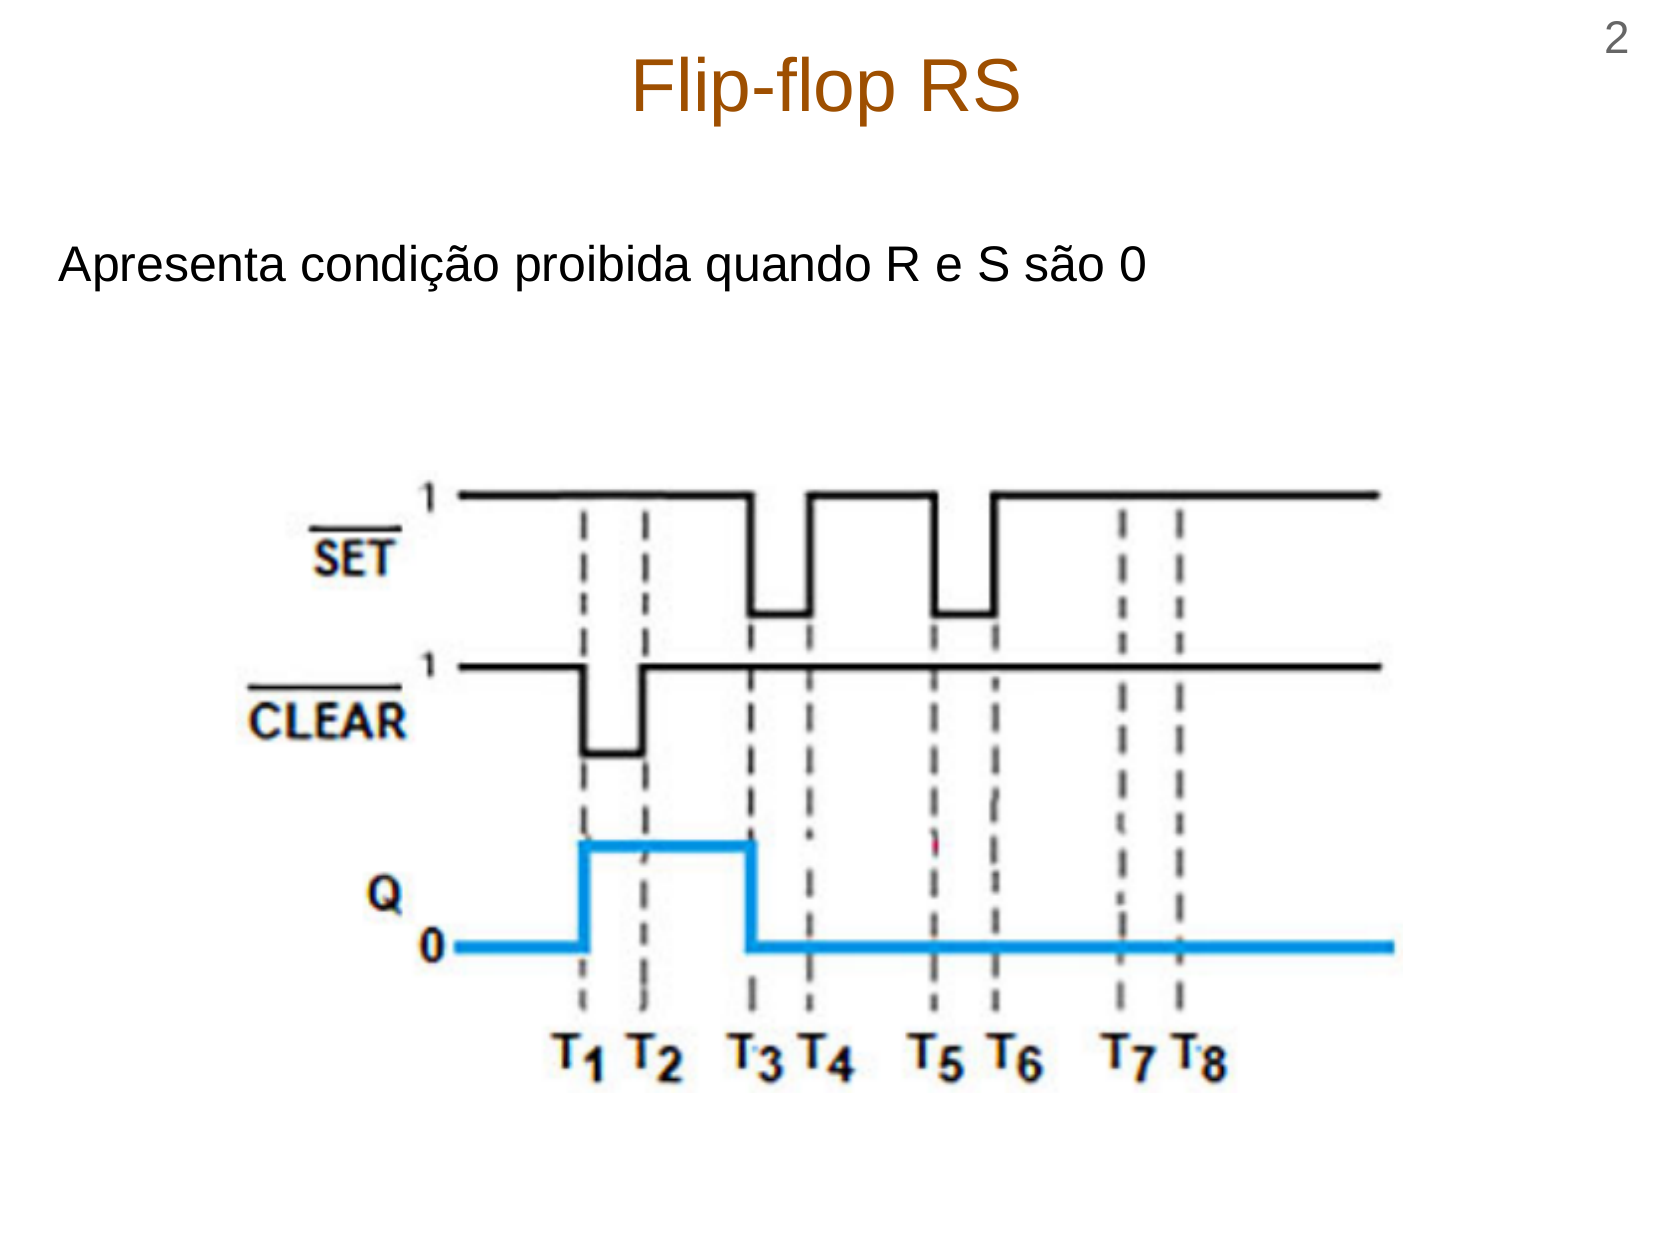

2
# Flip-flop RS
Apresenta condição proibida quando R e S são 0